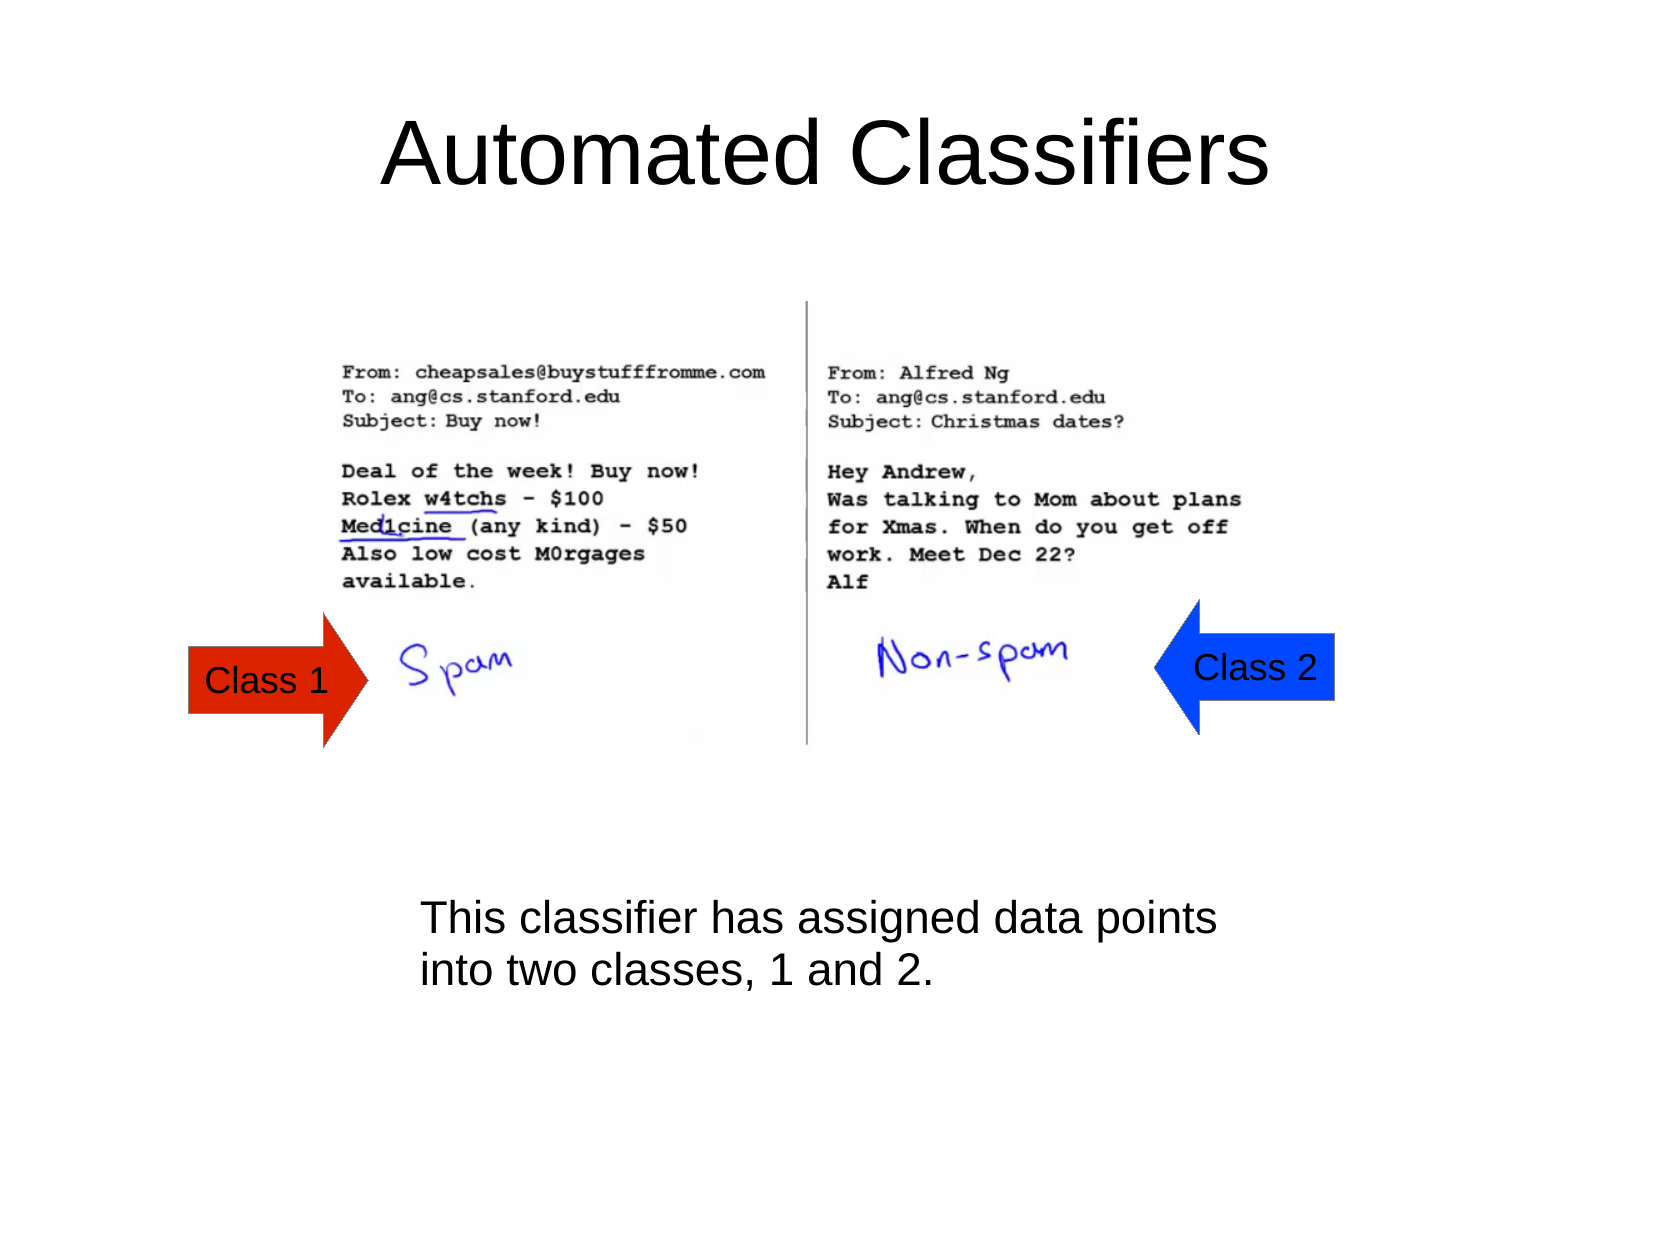

# Automated Classifiers
Class 2
Class 1
This classifier has assigned data points
into two classes, 1 and 2.